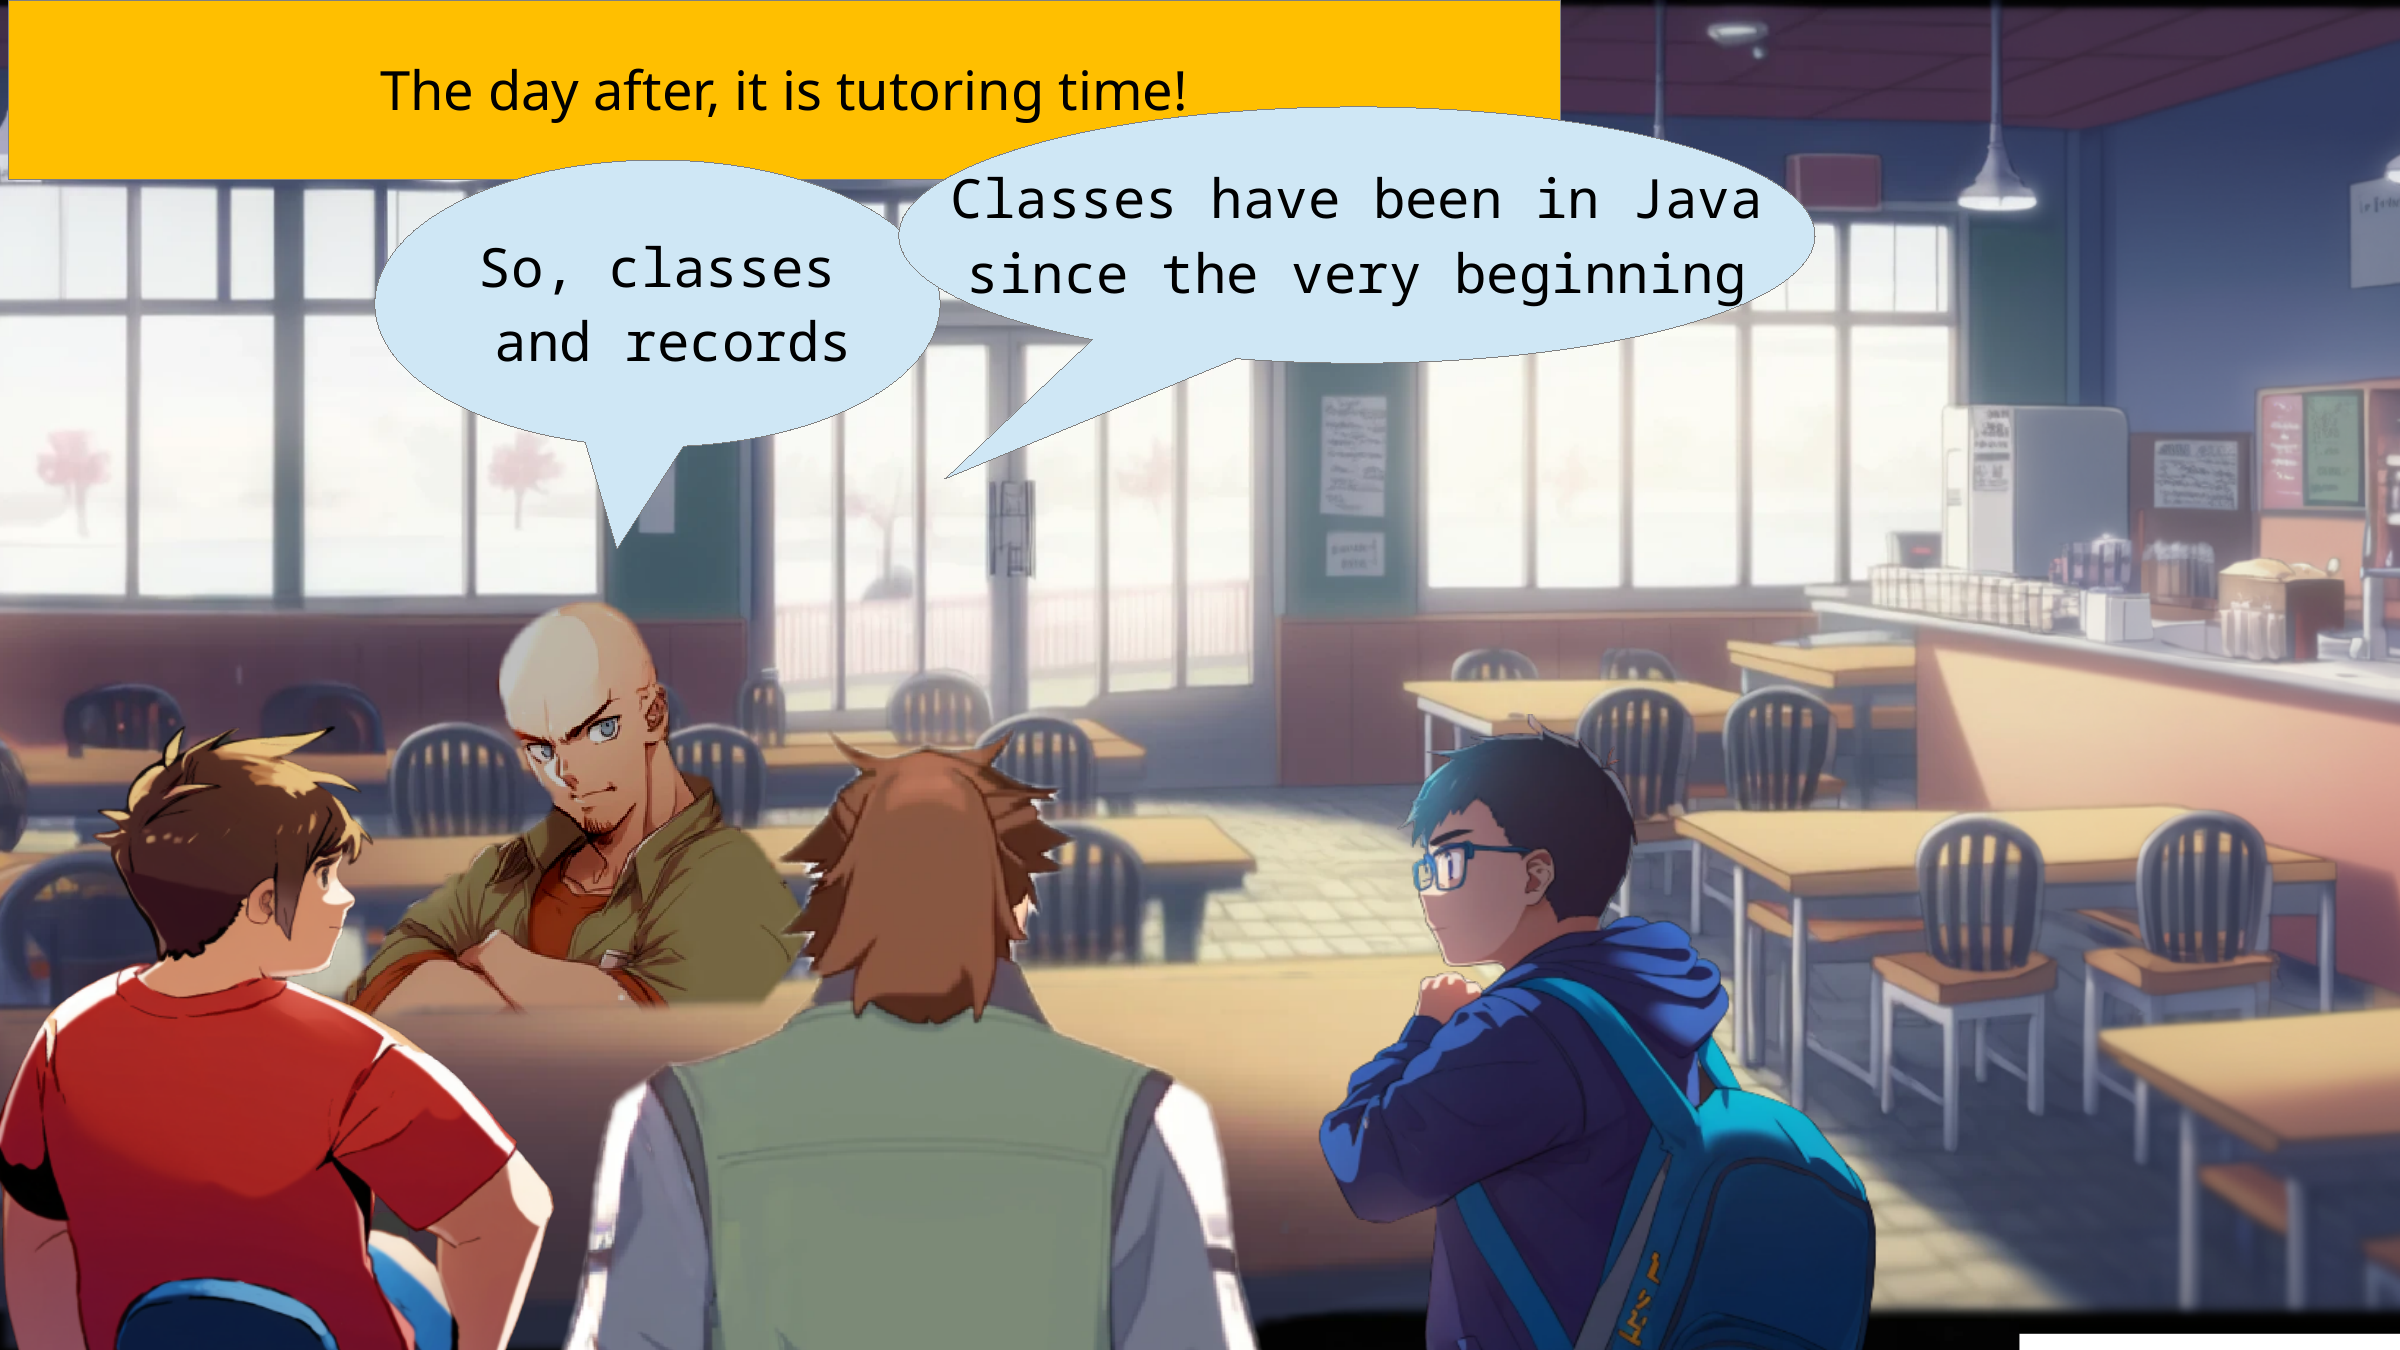

The day after, it is tutoring time!
Classes have been in Java
since the very beginning
So, classes
 and records